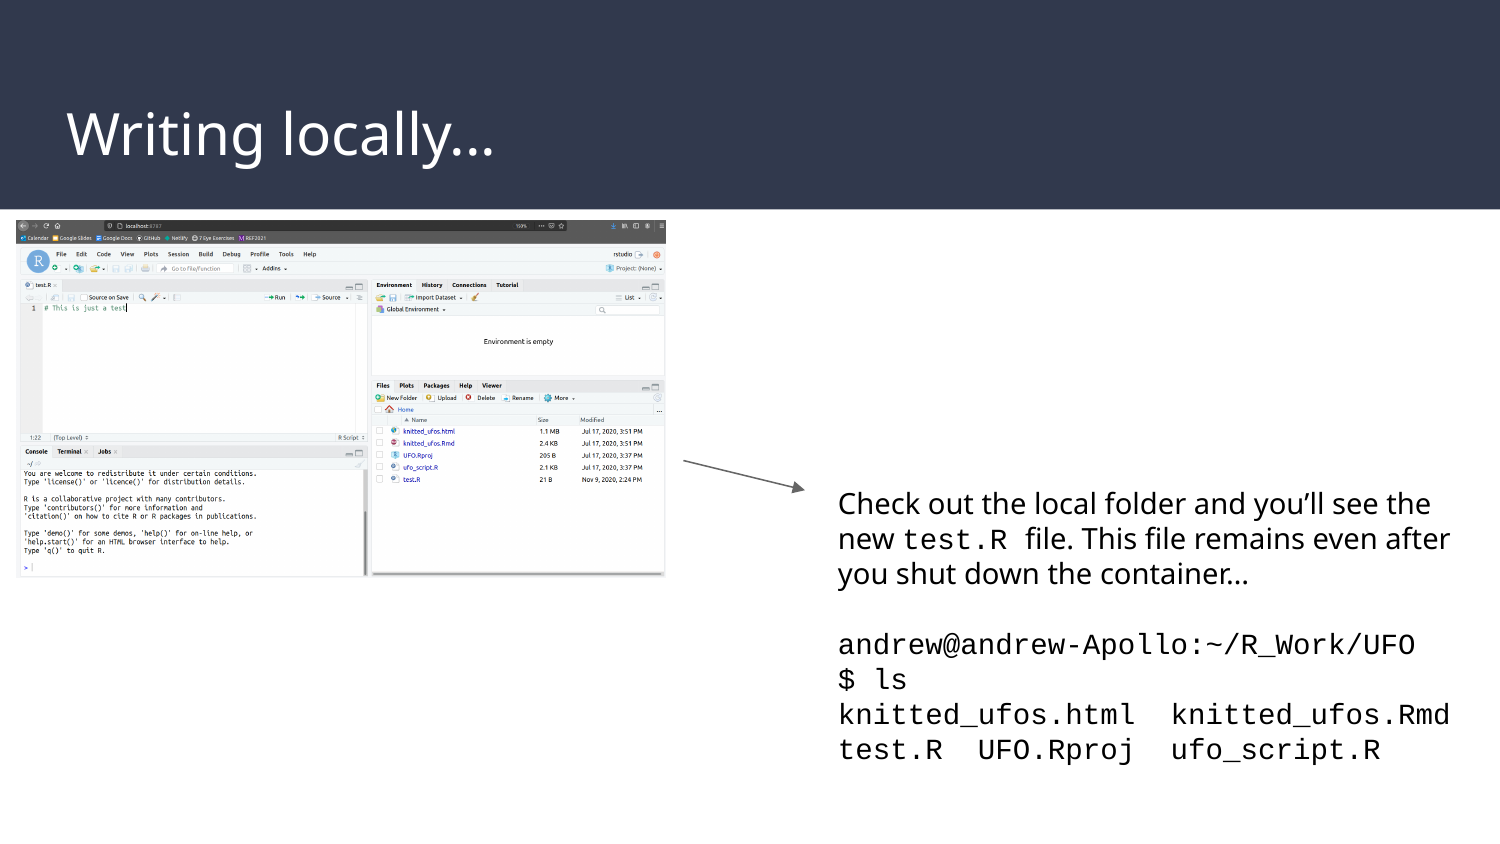

# Writing locally...
Check out the local folder and you’ll see the new test.R file. This file remains even after you shut down the container…
andrew@andrew-Apollo:~/R_Work/UFO
$ ls
knitted_ufos.html knitted_ufos.Rmd test.R UFO.Rproj ufo_script.R